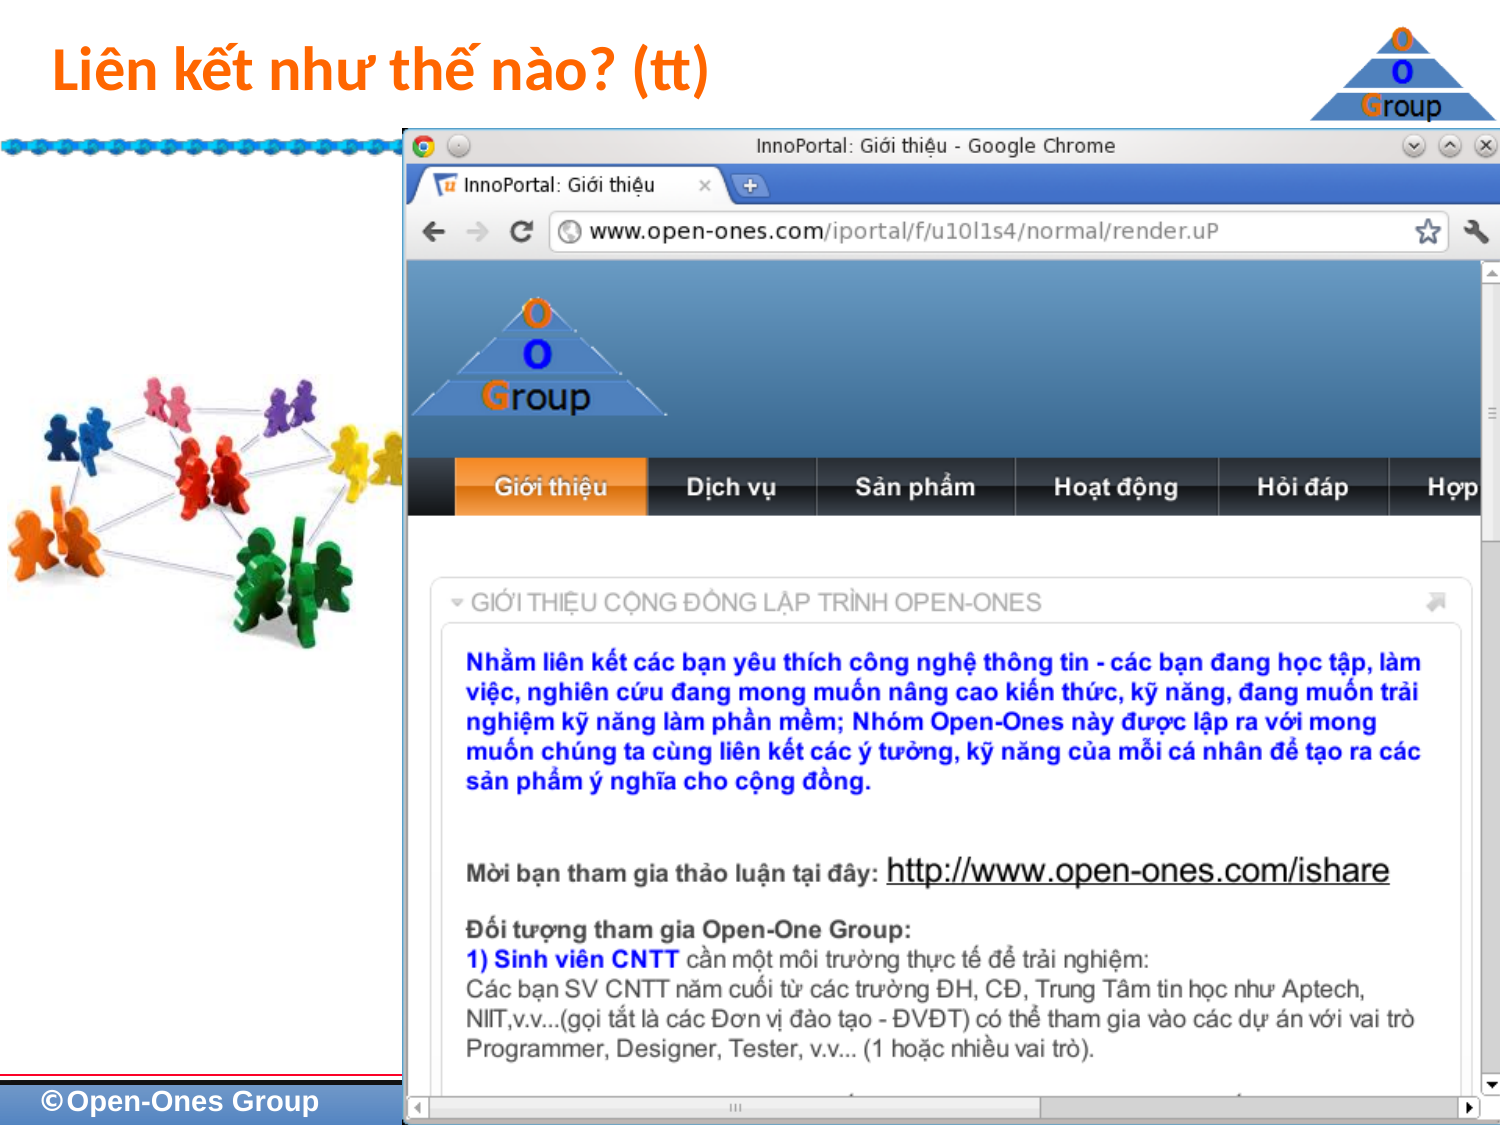

# Liên kết như thế nào? (tt)
13